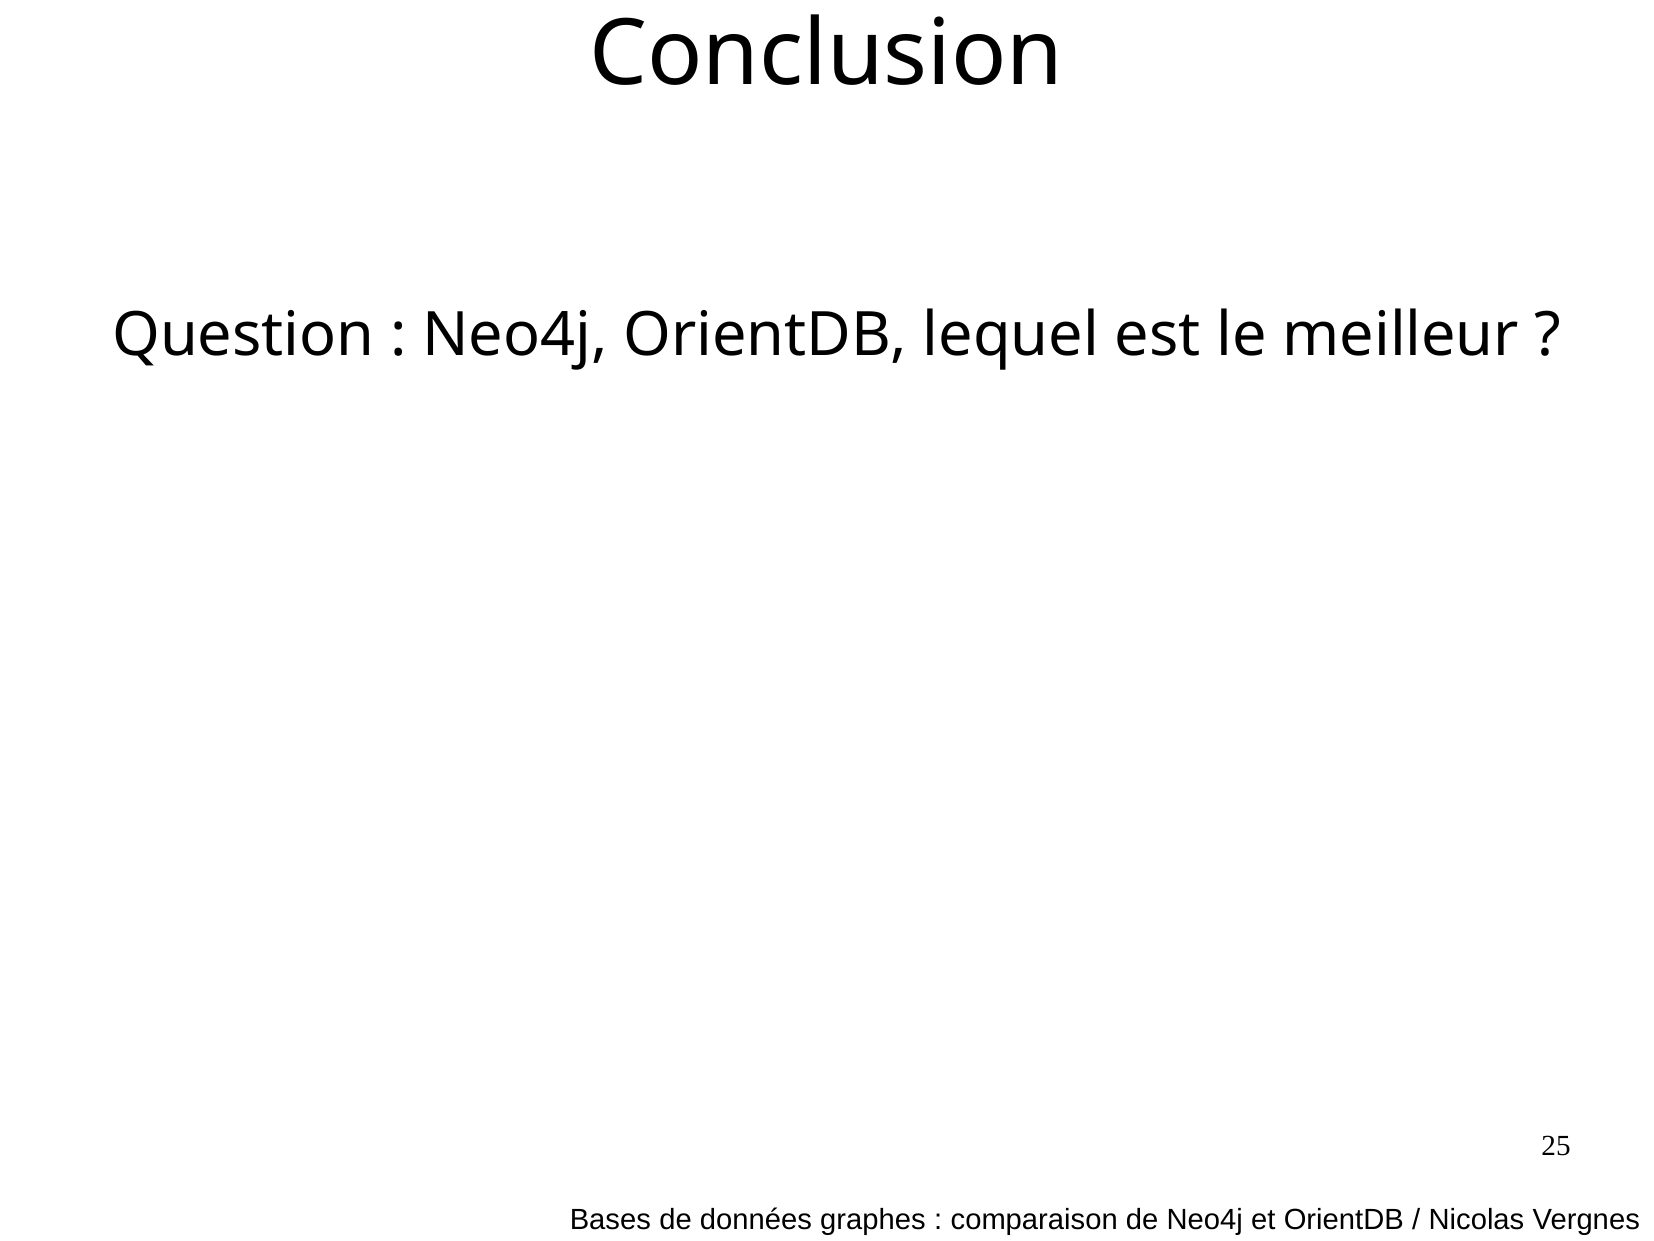

# Conclusion
Question : Neo4j, OrientDB, lequel est le meilleur ?
25
Bases de données graphes : comparaison de Neo4j et OrientDB / Nicolas Vergnes